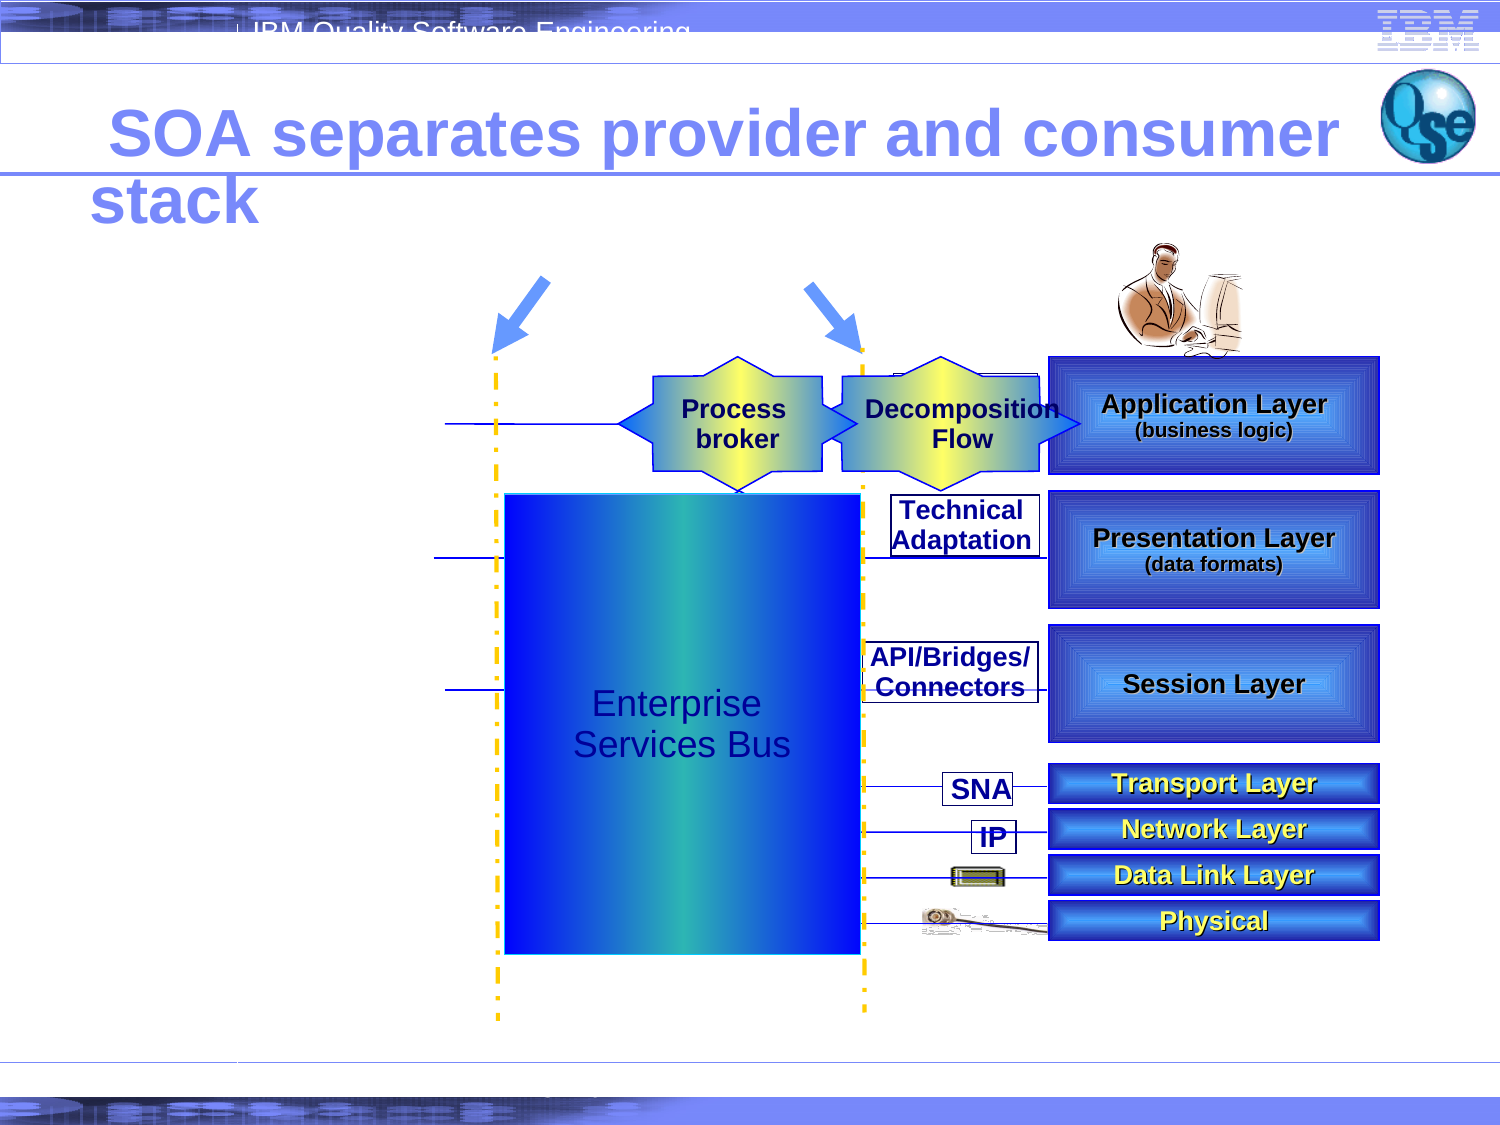

# SOA separates provider and consumer stack
Service Facades
can be in
Either places
Process
broker
Decomposition
Flow
Application Layer
(business logic)
Bus. Int.
adaptation
Service definition
Msg brokers
EAI, SOAP
Presentation Layer
(data formats)
Enterprise
Services Bus
Technical
Adaptation
Service binding(s)
Session Layer
JMS, MQSeries,
IIOP. HTTP
 API/Bridges/
Connectors
Transport Layer
 Gateway
 SNA
Network Layer
 Router
 IP
Data Link Layer
 Bridge/Hub
Physical
 Balun
Standards enable more loose coupling
42